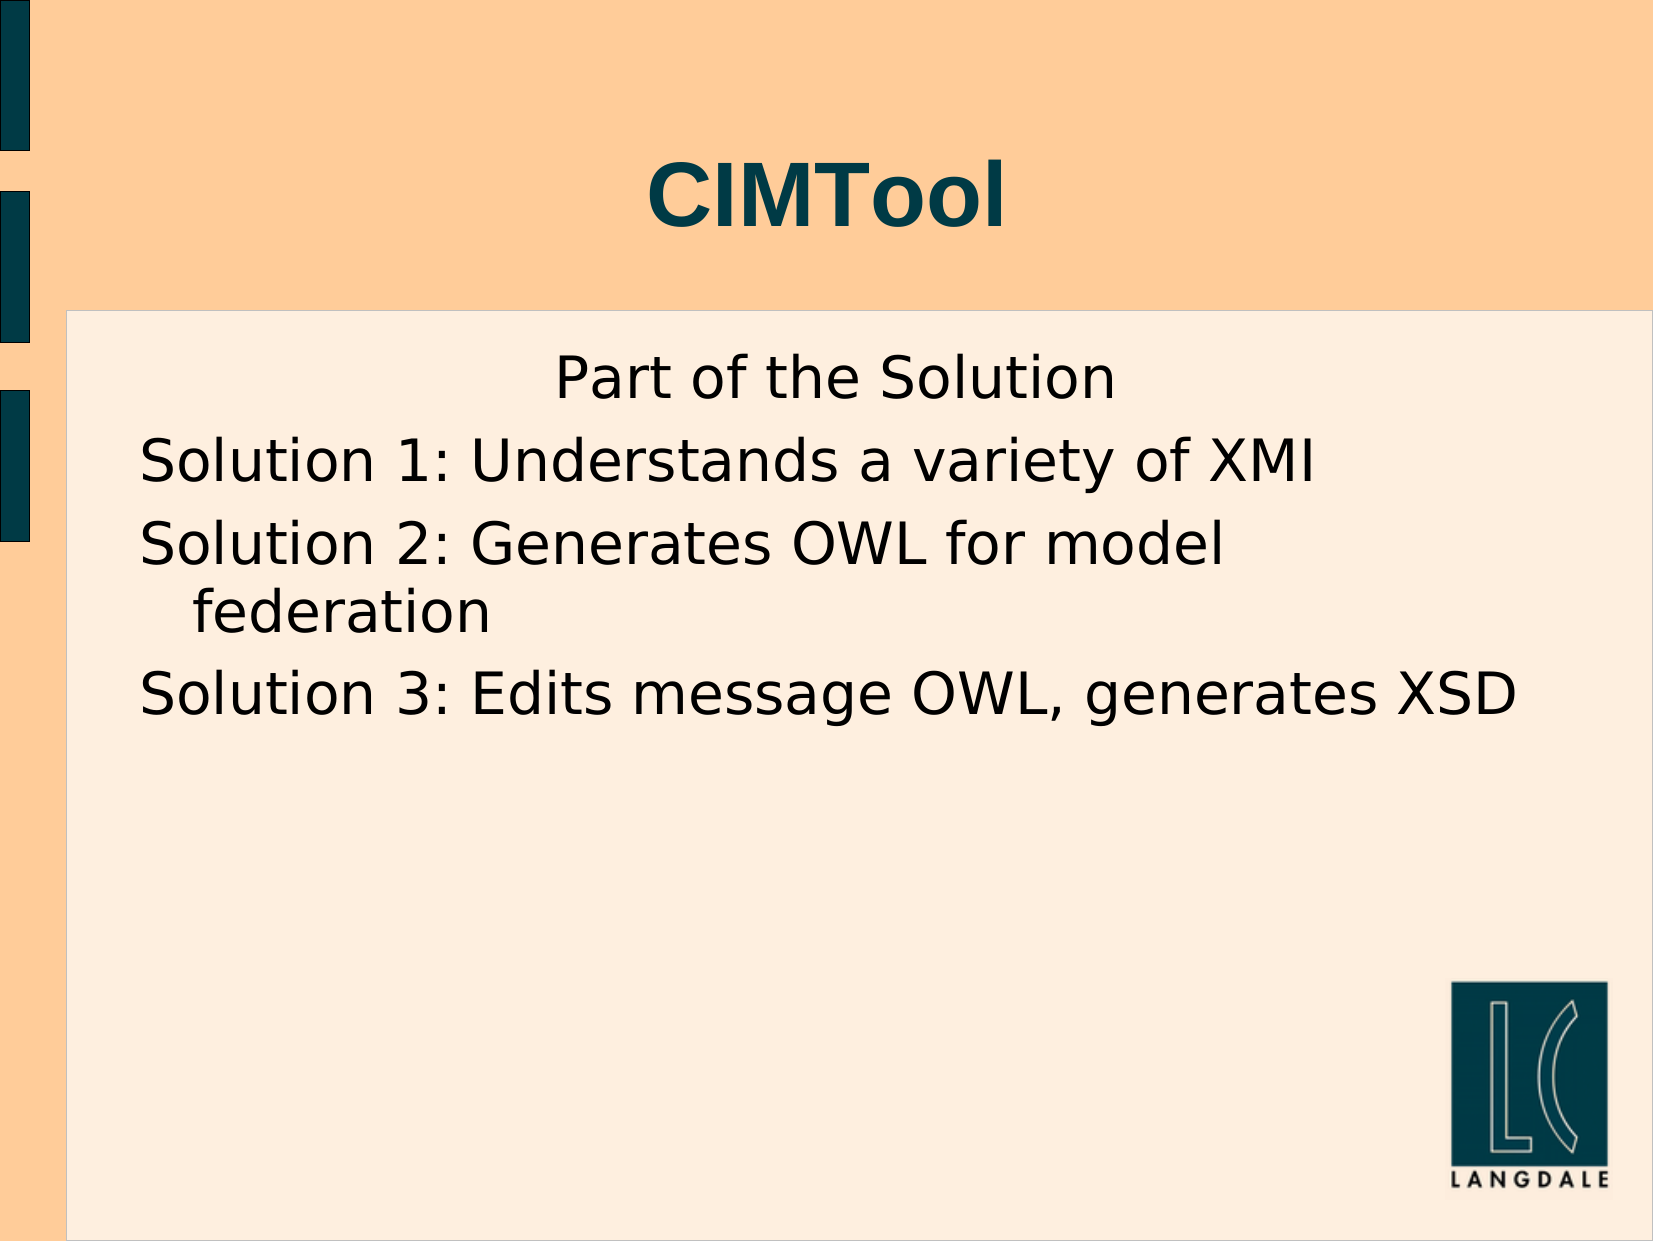

# CIMTool
Part of the Solution
Solution 1: Understands a variety of XMI
Solution 2: Generates OWL for model federation
Solution 3: Edits message OWL, generates XSD